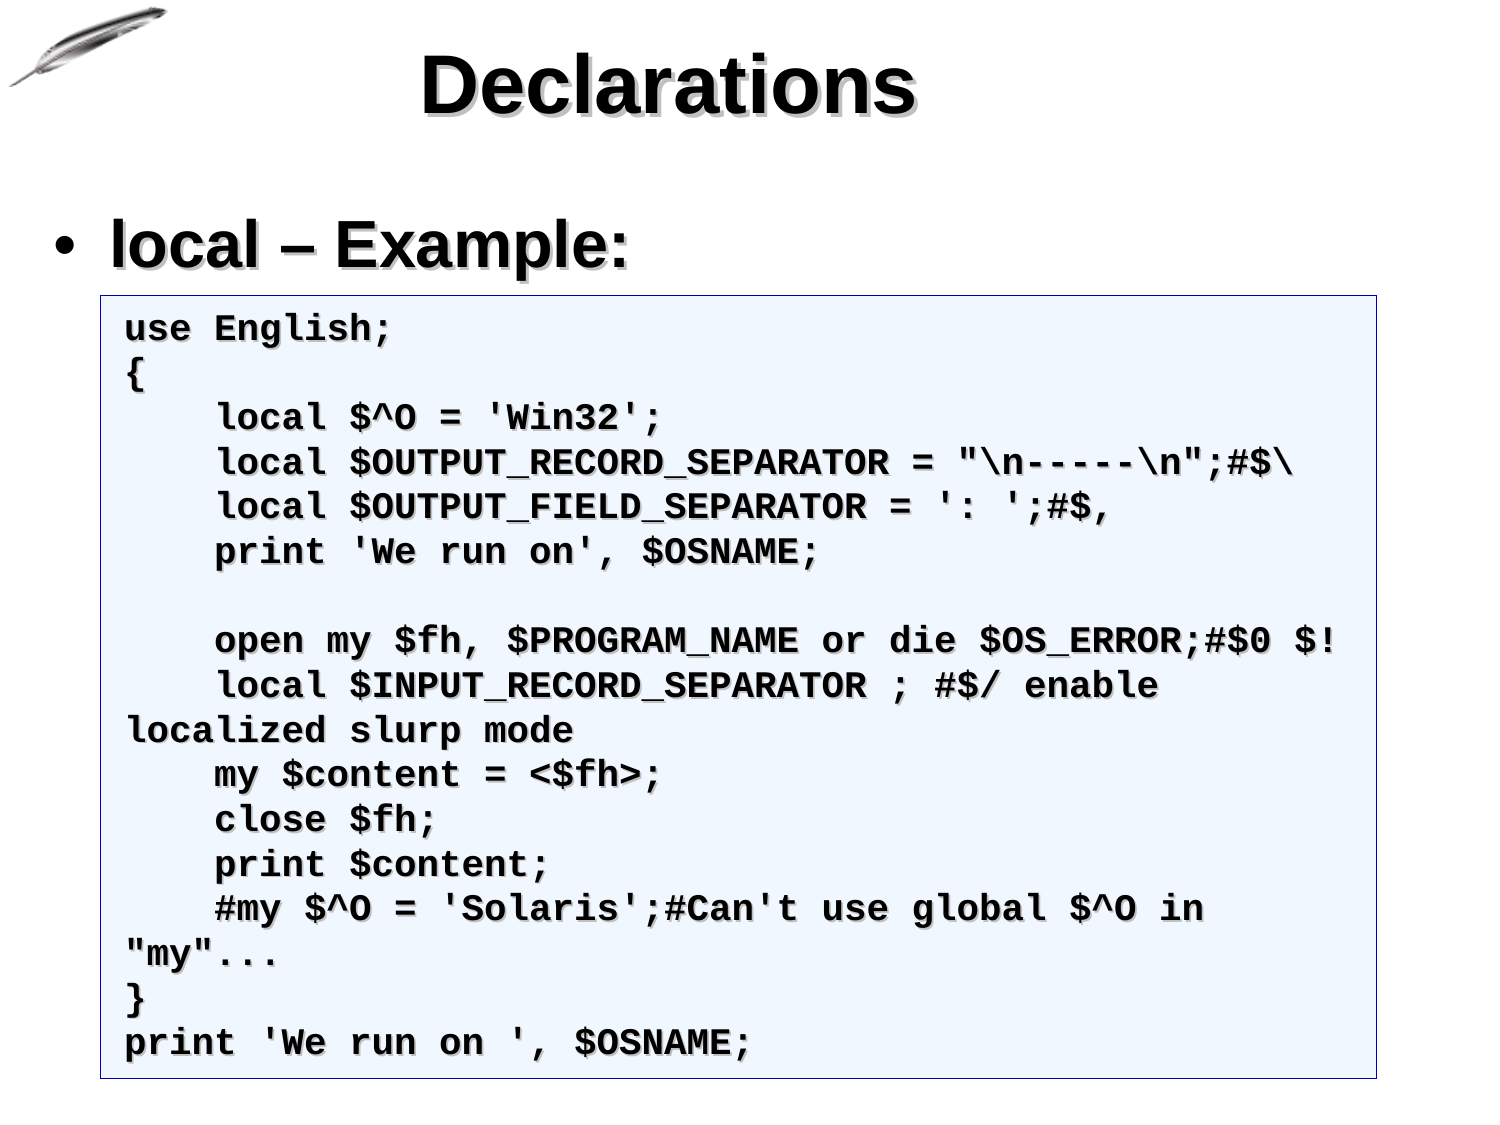

# Declarations
local – Example:
use English;
{
 local $^O = 'Win32';
 local $OUTPUT_RECORD_SEPARATOR = "\n-----\n";#$\
 local $OUTPUT_FIELD_SEPARATOR = ': ';#$,
 print 'We run on', $OSNAME;
 open my $fh, $PROGRAM_NAME or die $OS_ERROR;#$0 $!
 local $INPUT_RECORD_SEPARATOR ; #$/ enable localized slurp mode
 my $content = <$fh>;
 close $fh;
 print $content;
 #my $^O = 'Solaris';#Can't use global $^O in "my"...
}
print 'We run on ', $OSNAME;